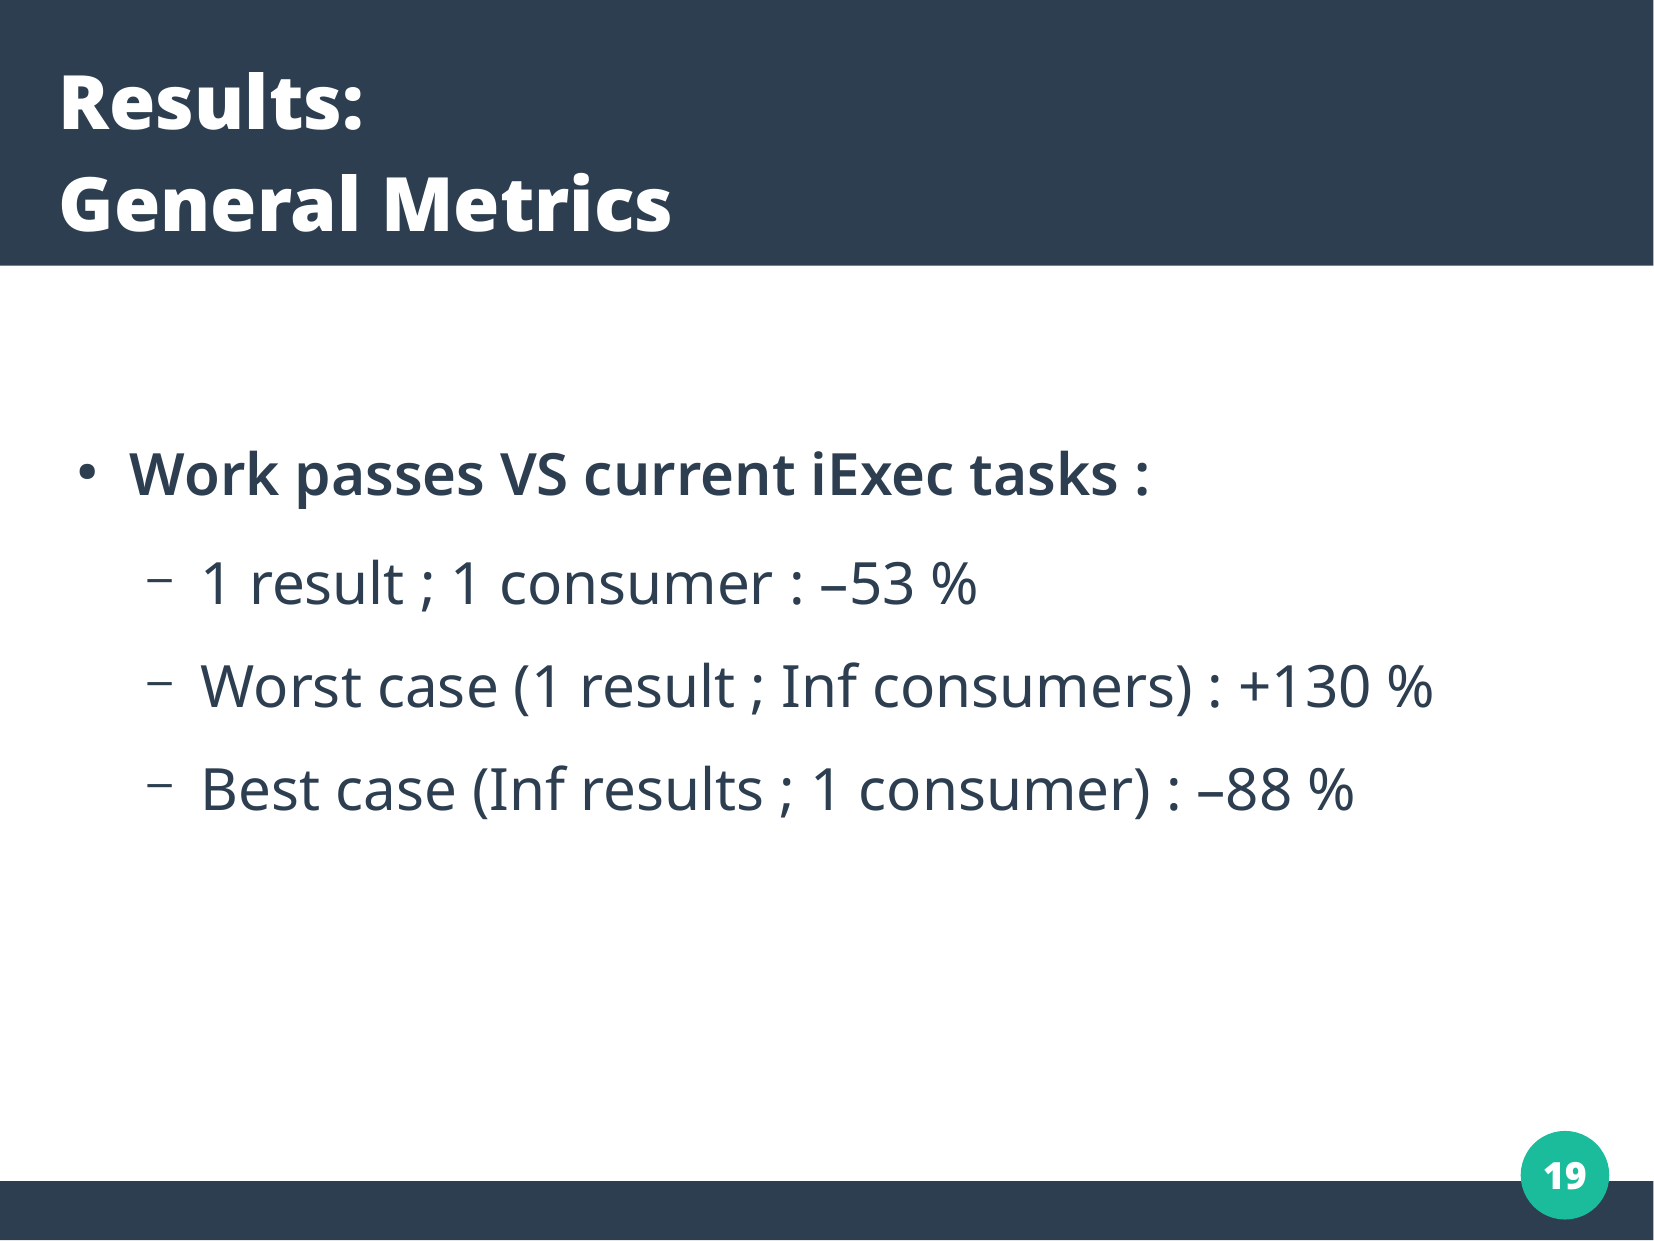

# Results: General Metrics
Work passes VS current iExec tasks :
1 result ; 1 consumer : –53 %
Worst case (1 result ; Inf consumers) : +130 %
Best case (Inf results ; 1 consumer) : –88 %
19